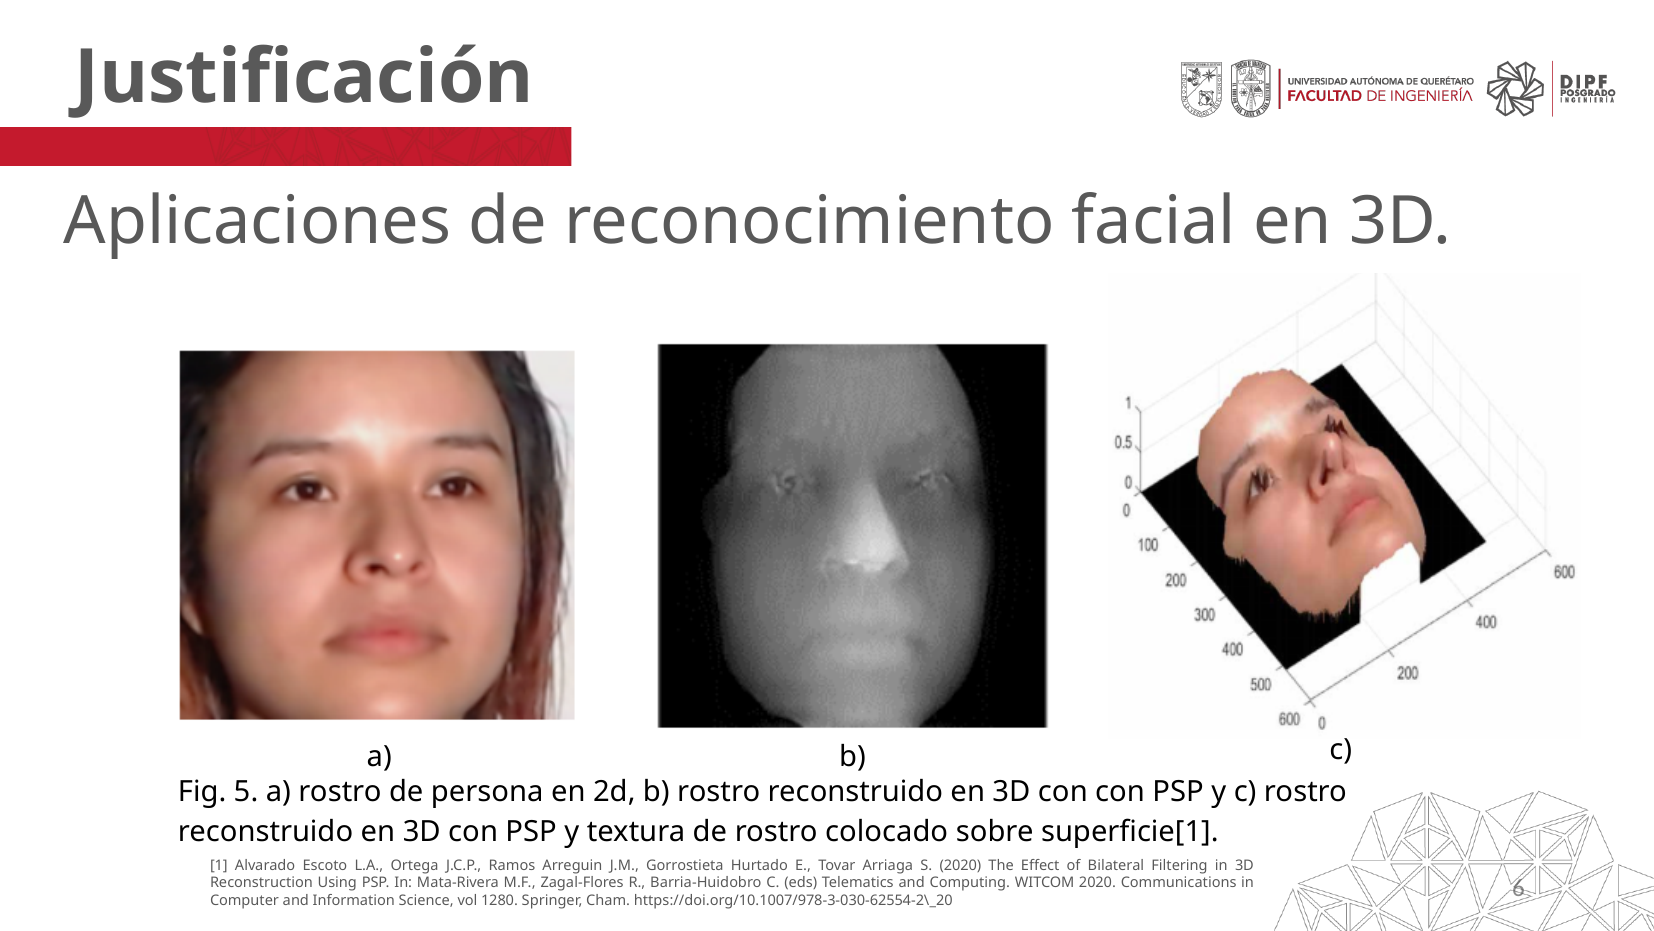

Justificación
Aplicaciones de reconocimiento facial en 3D.
c)
a)
b)
Fig. 5. a) rostro de persona en 2d, b) rostro reconstruido en 3D con con PSP y c) rostro reconstruido en 3D con PSP y textura de rostro colocado sobre superficie[1].
[1] Alvarado Escoto L.A., Ortega J.C.P., Ramos Arreguin J.M., Gorrostieta Hurtado E., Tovar Arriaga S. (2020) The Effect of Bilateral Filtering in 3D Reconstruction Using PSP. In: Mata-Rivera M.F., Zagal-Flores R., Barria-Huidobro C. (eds) Telematics and Computing. WITCOM 2020. Communications in Computer and Information Science, vol 1280. Springer, Cham. https://doi.org/10.1007/978-3-030-62554-2\_20
6